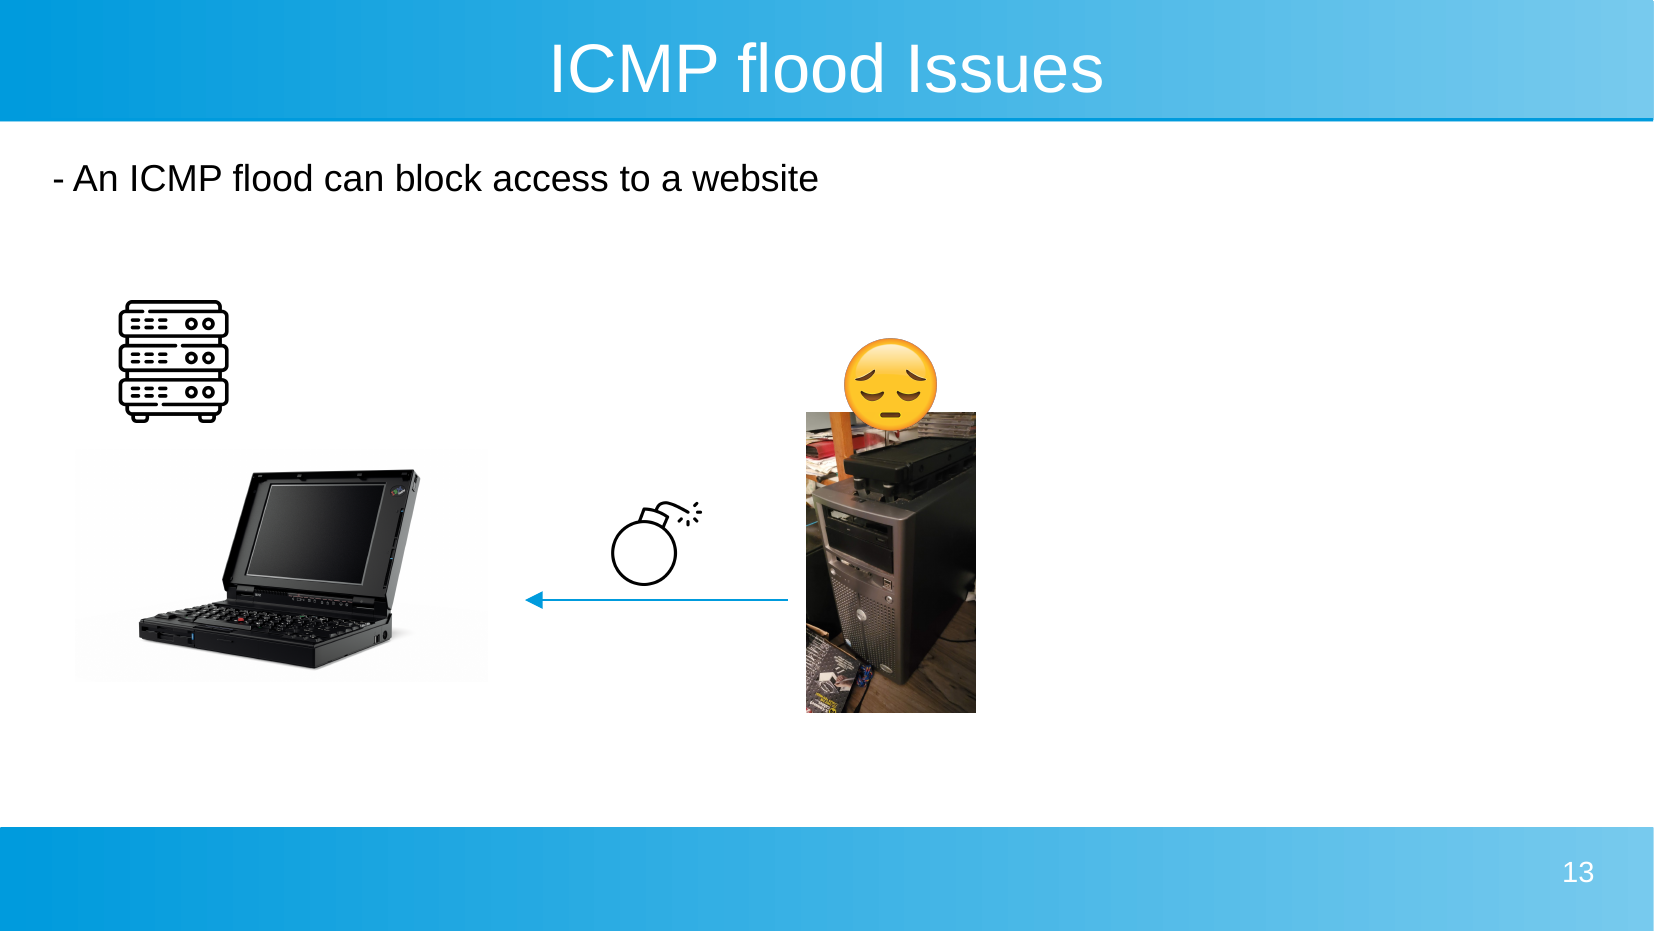

# ICMP flood Issues
­- An ICMP flood can block access to a website
13